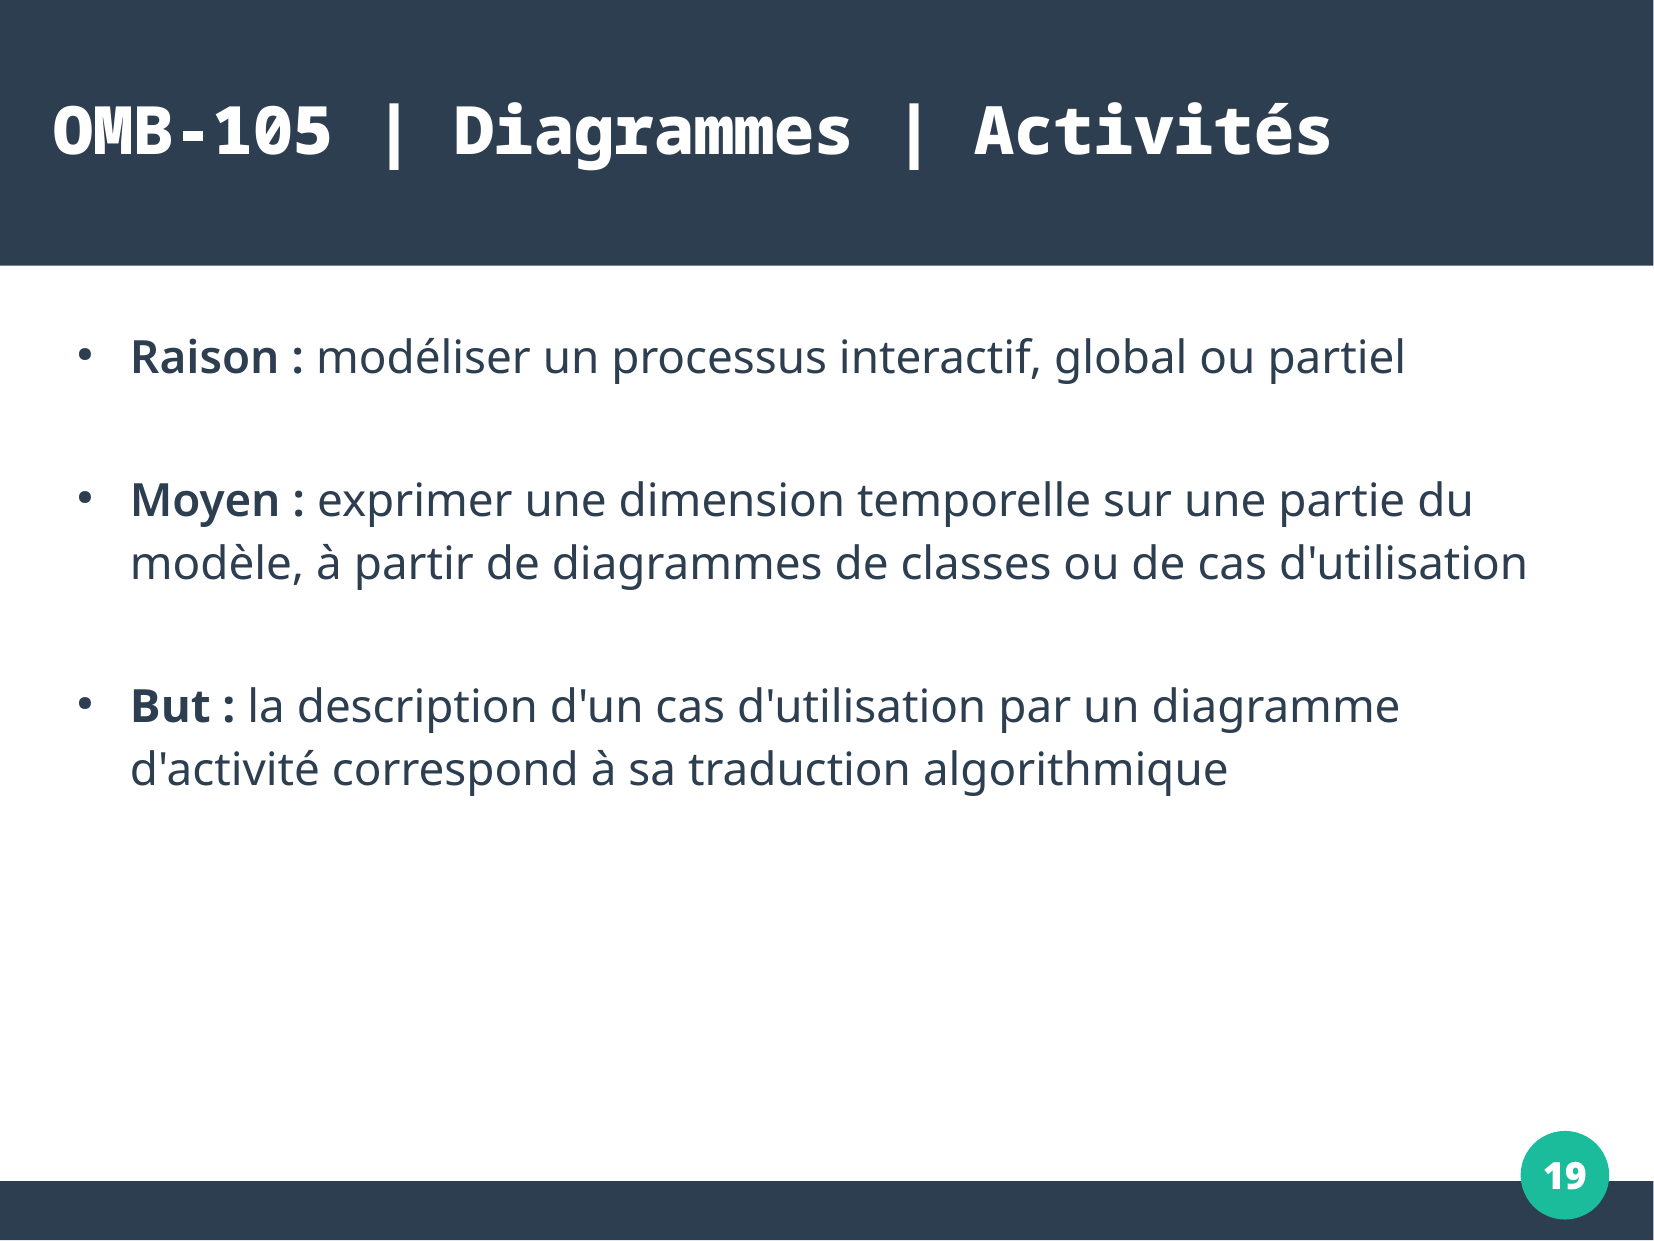

OMB-105 | Diagrammes | Activités
# Raison : modéliser un processus interactif, global ou partiel
Moyen : exprimer une dimension temporelle sur une partie du modèle, à partir de diagrammes de classes ou de cas d'utilisation
But : la description d'un cas d'utilisation par un diagramme d'activité correspond à sa traduction algorithmique
19